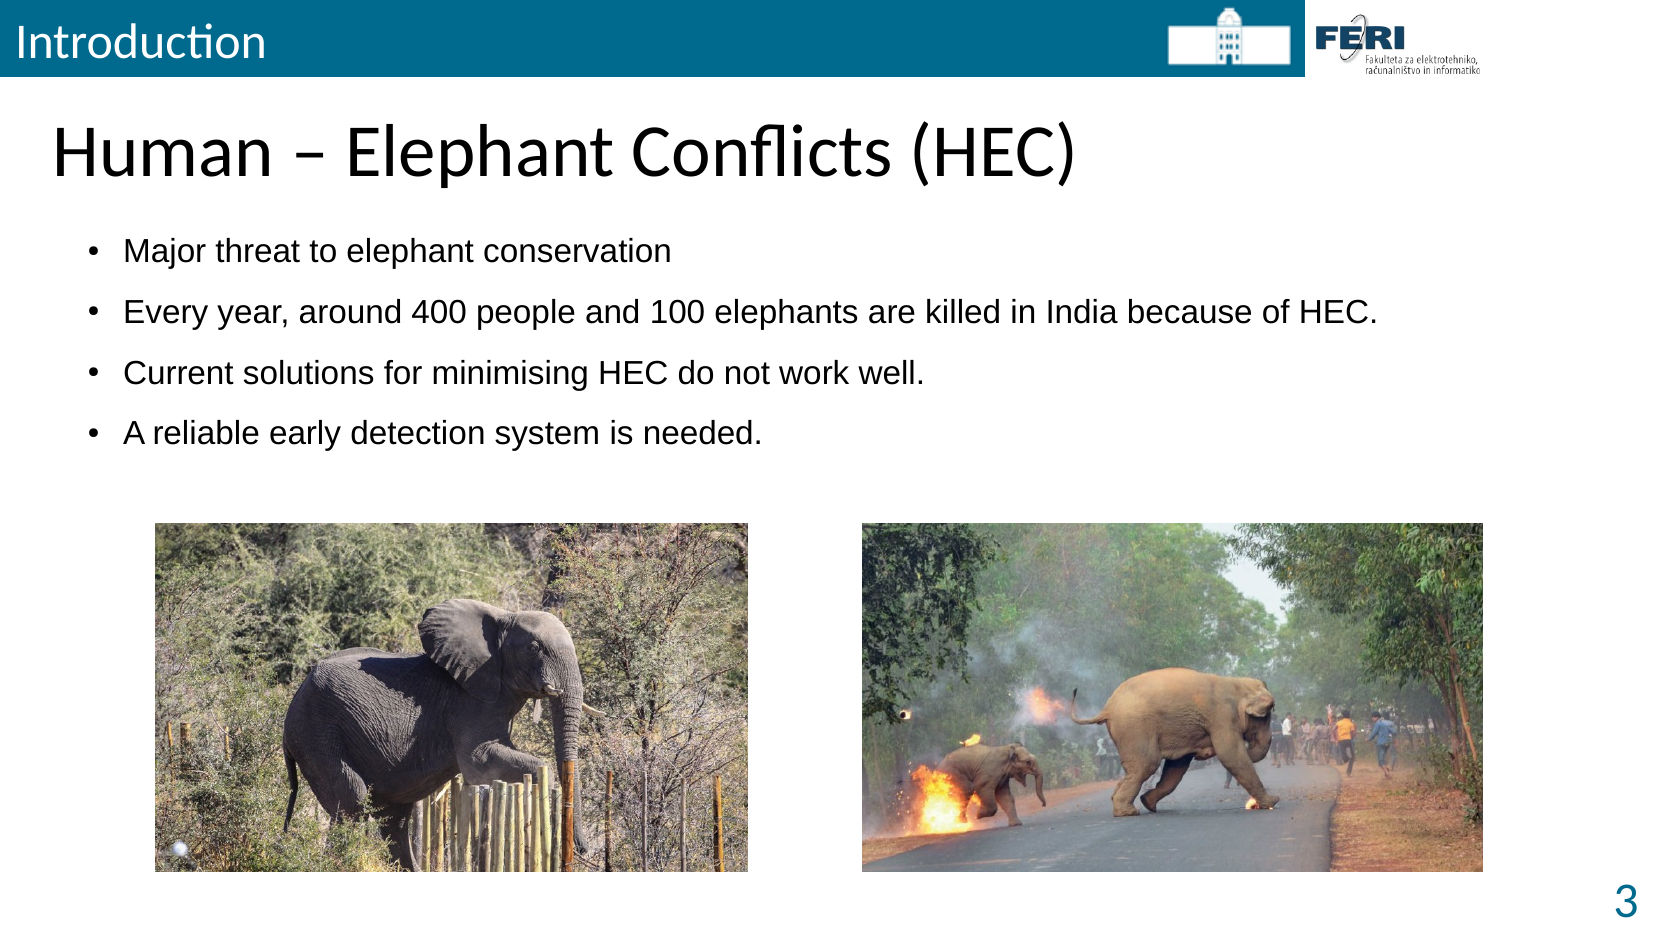

Introduction
# Human – Elephant Conflicts (HEC)
Major threat to elephant conservation
Every year, around 400 people and 100 elephants are killed in India because of HEC.
Current solutions for minimising HEC do not work well.
A reliable early detection system is needed.